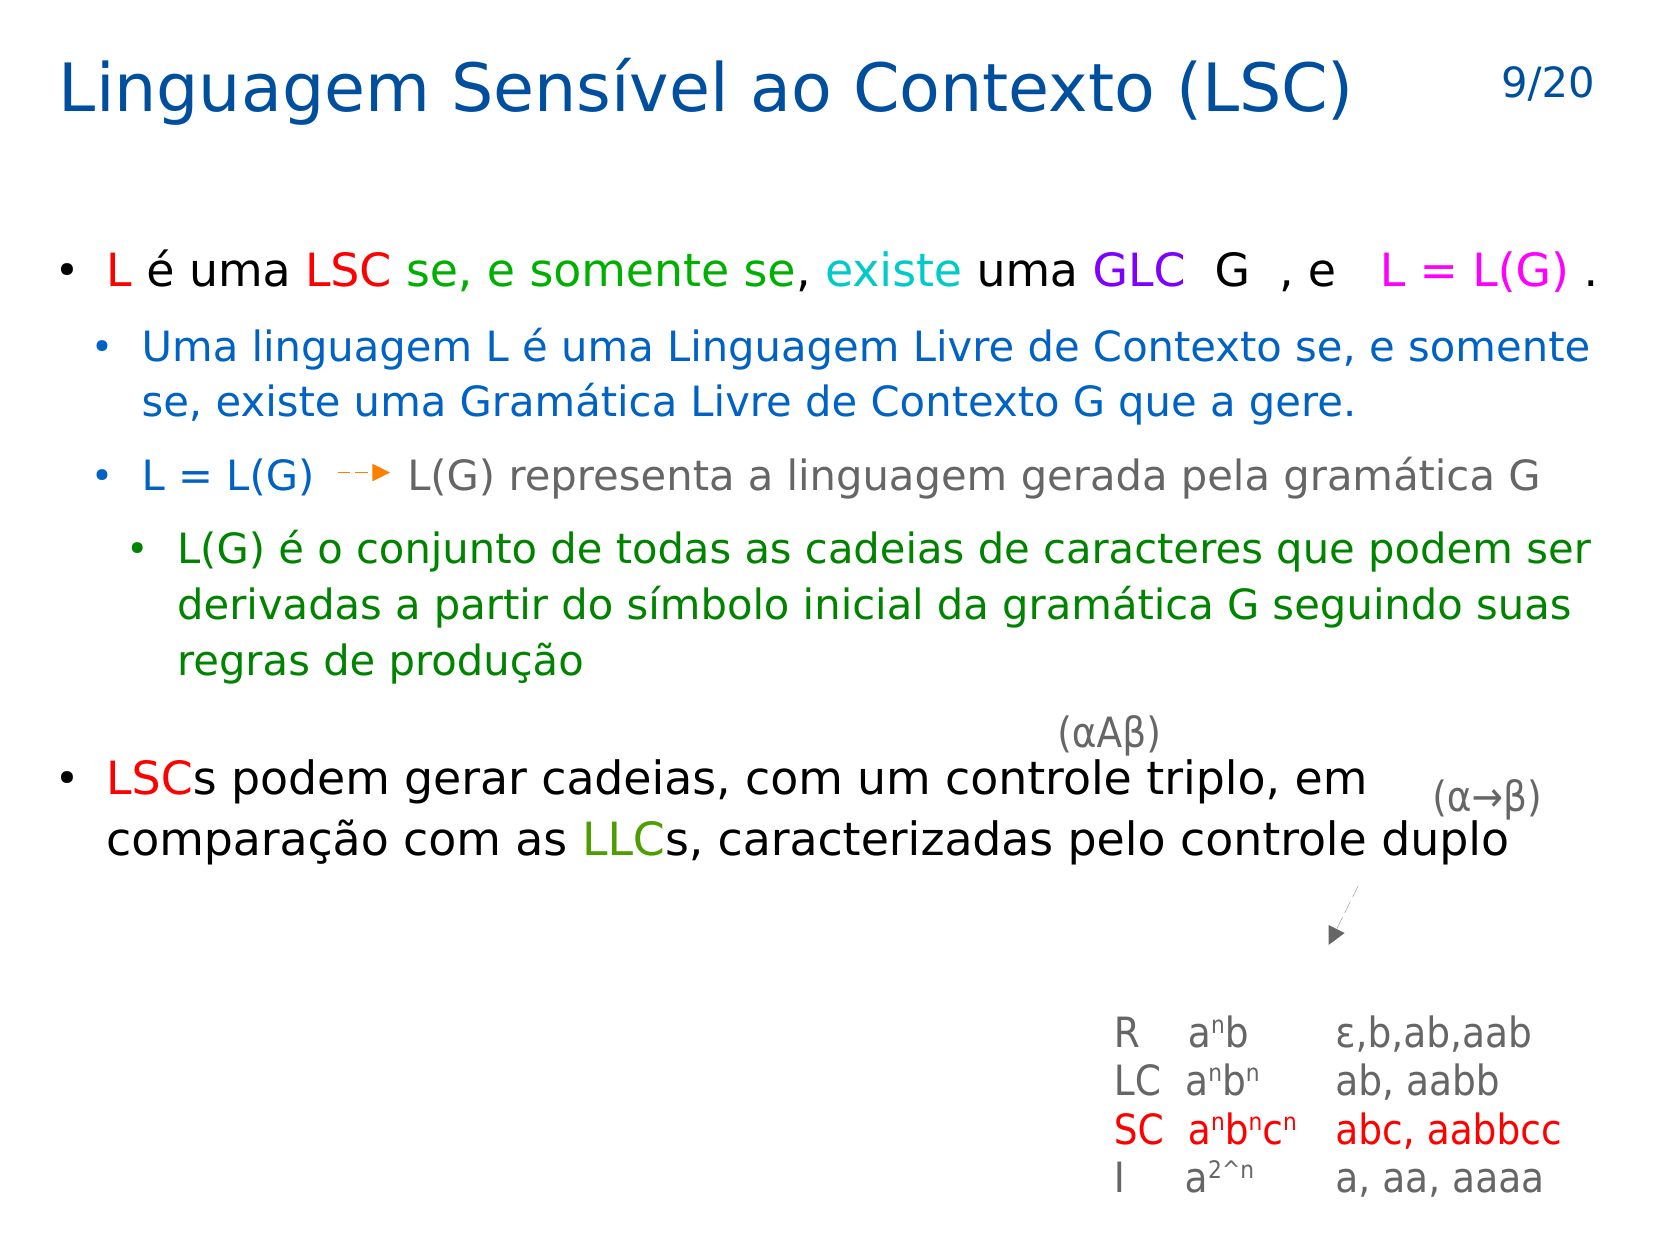

# Linguagem Sensível ao Contexto (LSC)
9
L é uma LSC se, e somente se, existe uma GLC G , e L = L(G) .
Uma linguagem L é uma Linguagem Livre de Contexto se, e somente se, existe uma Gramática Livre de Contexto G que a gere.
L = L(G) L(G) representa a linguagem gerada pela gramática G
L(G) é o conjunto de todas as cadeias de caracteres que podem ser derivadas a partir do símbolo inicial da gramática G seguindo suas regras de produção
LSCs podem gerar cadeias, com um controle triplo, em comparação com as LLCs, caracterizadas pelo controle duplo
(αAβ)
(α→β)
R anb	 	ε,b,ab,aab
LC anbn 	ab, aabb
SC anbncn 	abc, aabbcc
I a2^n 	a, aa, aaaa